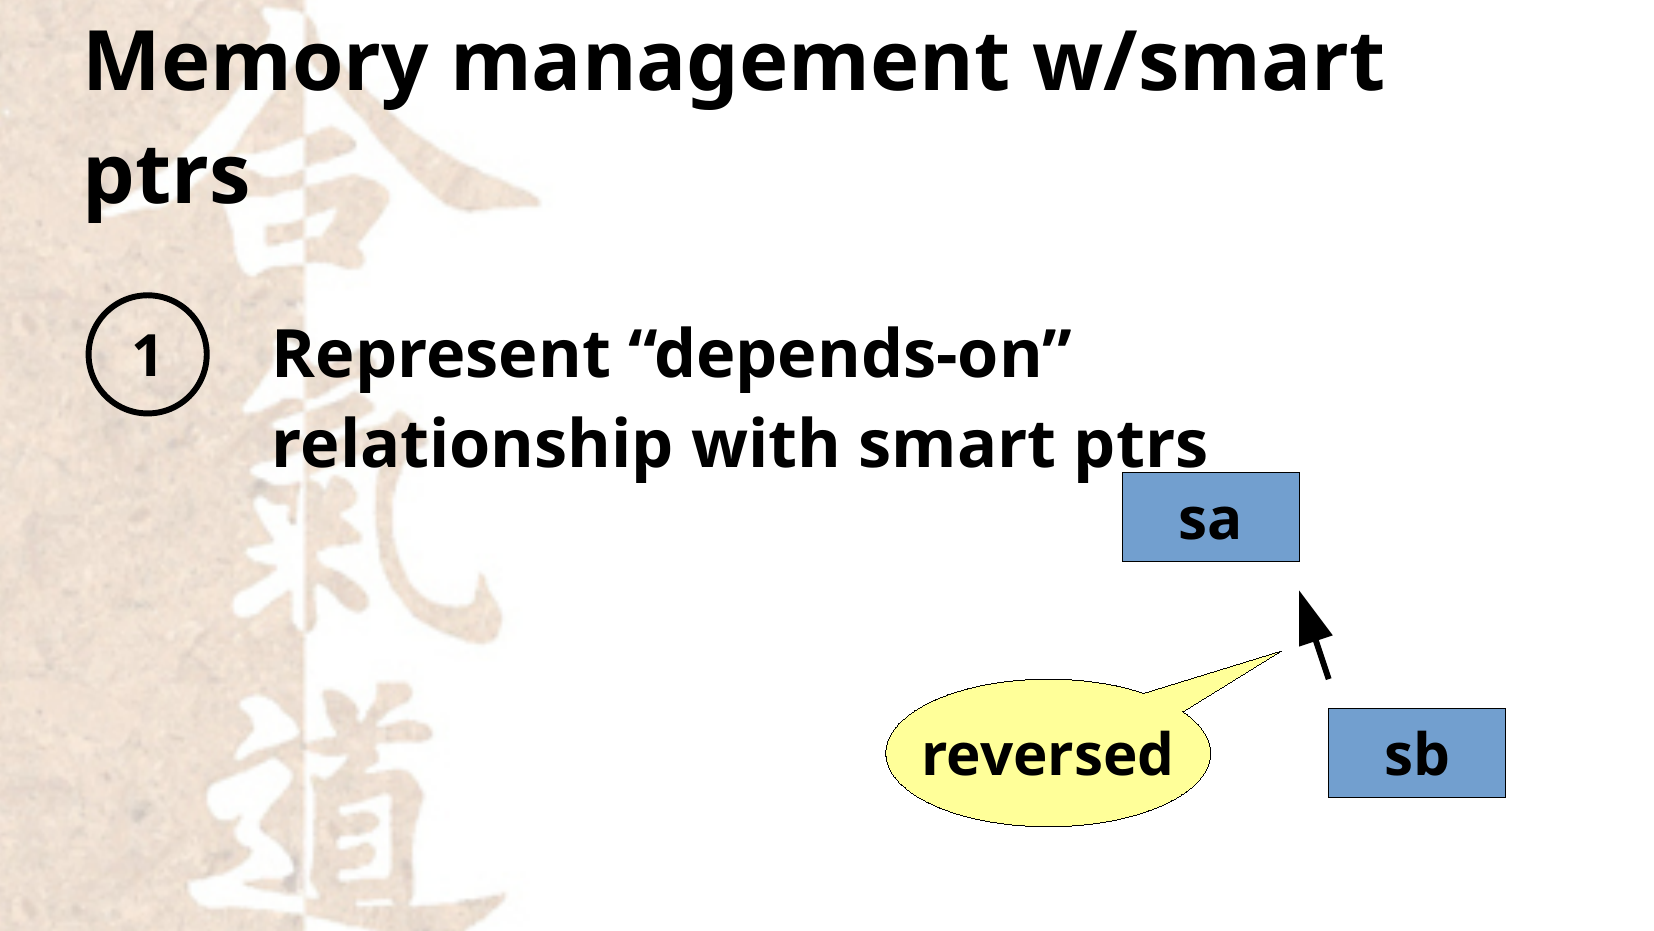

# Memory management w/smart ptrs
1
Represent “depends-on” relationship with smart ptrs
sa
reversed
sb